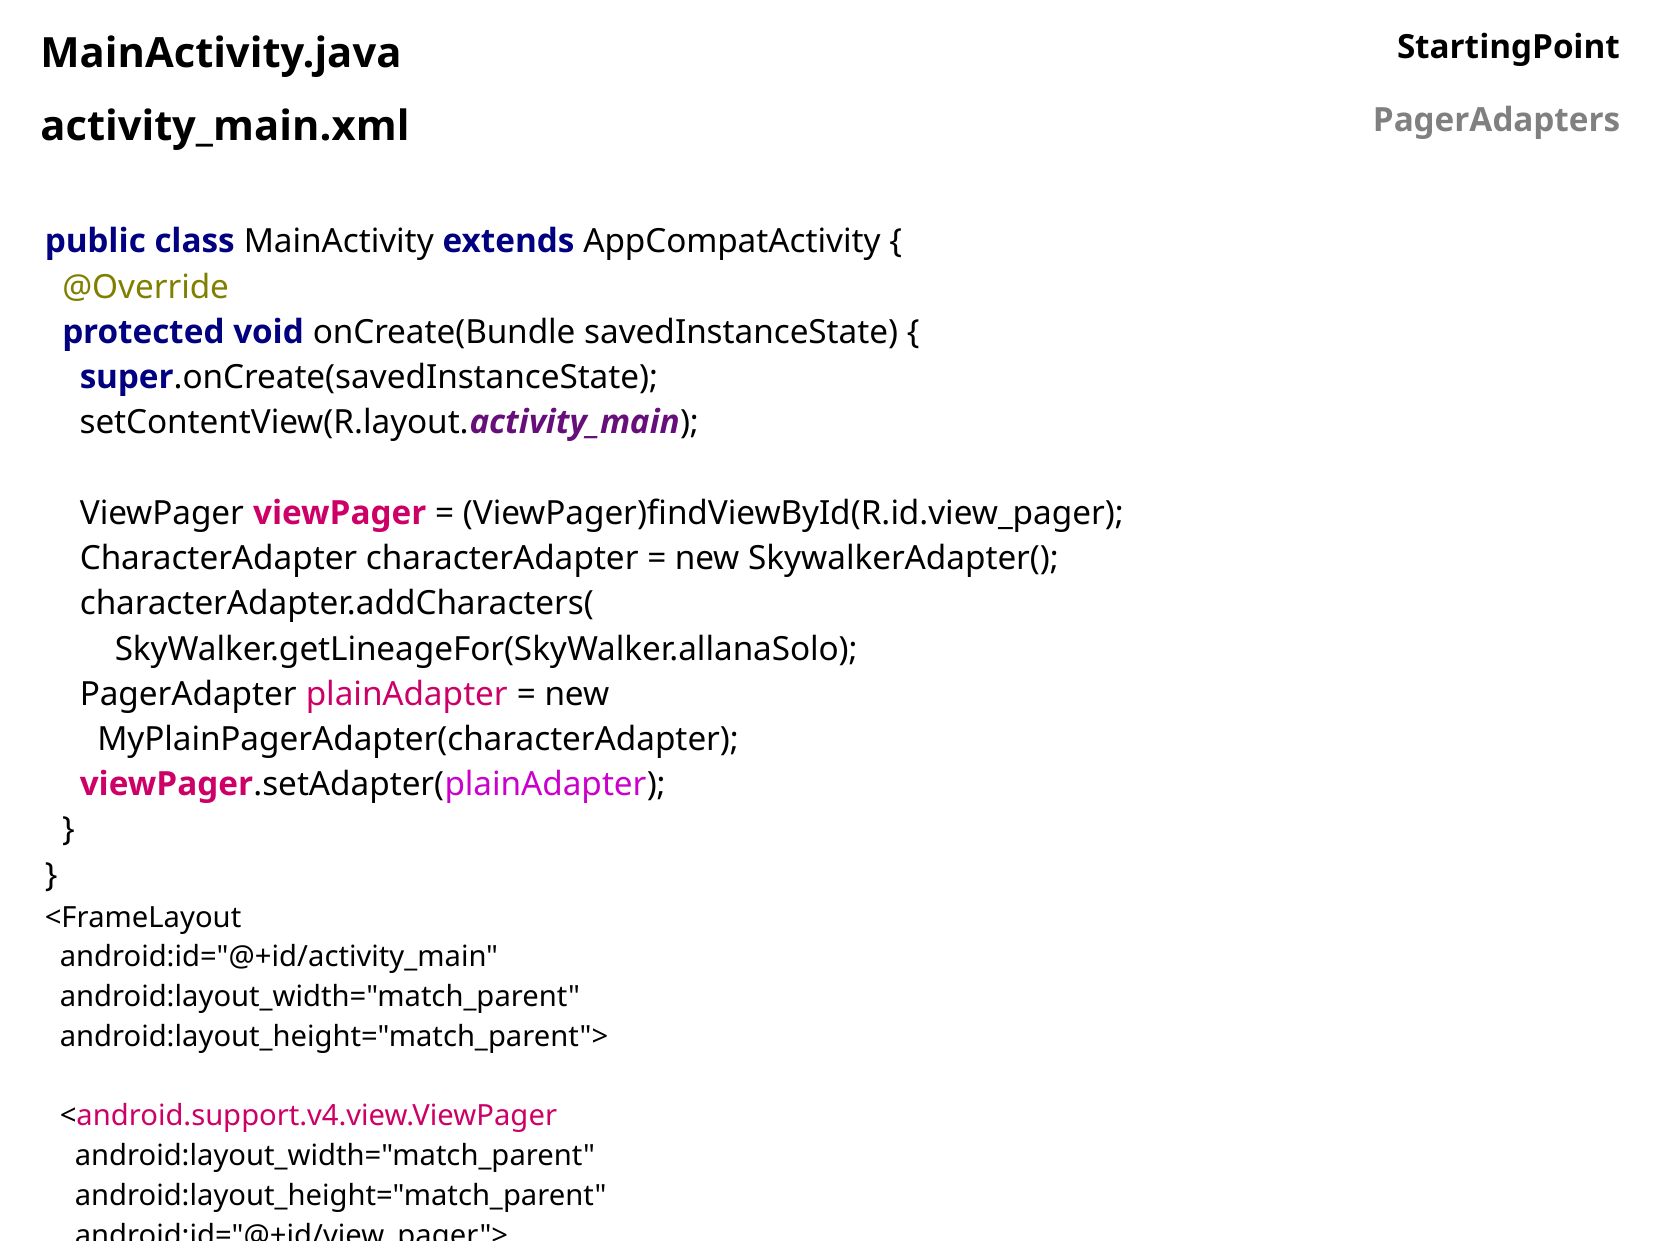

| MainActivity.java | StartingPoint |
| --- | --- |
| activity\_main.xml | PagerAdapters |
Starting Position - CharacterView.java
public class MainActivity extends AppCompatActivity {
 @Override
 protected void onCreate(Bundle savedInstanceState) {
 super.onCreate(savedInstanceState);
 setContentView(R.layout.activity_main);
 CharacterView characterView =
 (CharacterView)findViewById(R.id.character_view);
 characterView.setCharacter(SkyWalker.shmiSkywalker);
 }
}
activity_main.xml
<FrameLayout
 android:id="@+id/activity_main"
 android:layout_width="match_parent"
 android:layout_height="match_parent">
 <flobee.myapplication.CharacterView
 android:layout_width="match_parent"
 android:layout_height="wrap_content"
 android:id="@+id/character_view">
 </flobee.myapplication.CharacterView>
</FrameLayout>
public class MainActivity extends AppCompatActivity {
 @Override
 protected void onCreate(Bundle savedInstanceState) {
 super.onCreate(savedInstanceState);
 setContentView(R.layout.activity_main);
 ViewPager viewPager = (ViewPager)findViewById(R.id.view_pager);
 CharacterAdapter characterAdapter = new SkywalkerAdapter();
 characterAdapter.addCharacters(
 SkyWalker.getLineageFor(SkyWalker.allanaSolo);
 PagerAdapter plainAdapter = new
 MyPlainPagerAdapter(characterAdapter);
 viewPager.setAdapter(plainAdapter);
 }
}
<FrameLayout
 android:id="@+id/activity_main"
 android:layout_width="match_parent"
 android:layout_height="match_parent">
 <android.support.v4.view.ViewPager
 android:layout_width="match_parent"
 android:layout_height="match_parent"
 android:id="@+id/view_pager">
 </android.support.v4.view.ViewPager>
</FrameLayout>